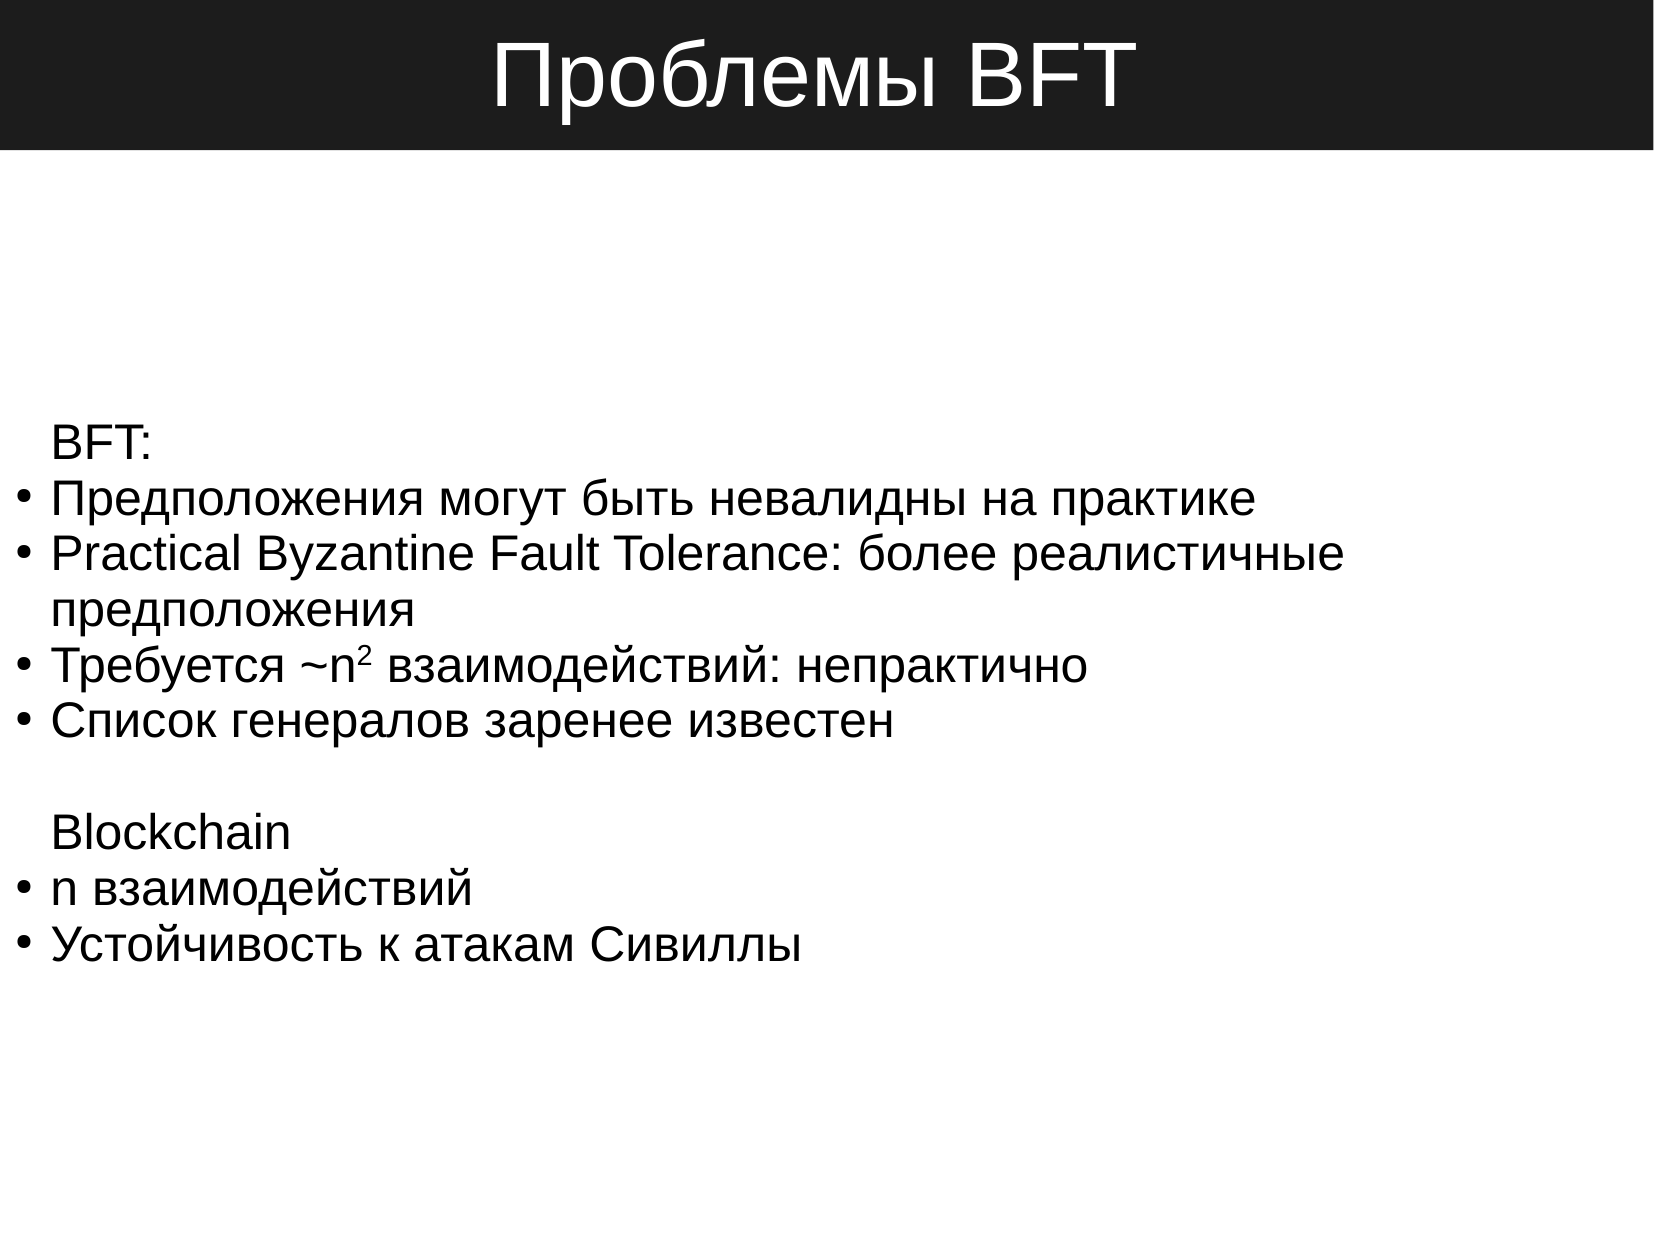

# Проблемы BFT
BFT:
Предположения могут быть невалидны на практике
Practical Byzantine Fault Tolerance: более реалистичные предположения
Требуется ~n2 взаимодействий: непрактично
Список генералов заренее известен
Blockchain
n взаимодействий
Устойчивость к атакам Сивиллы